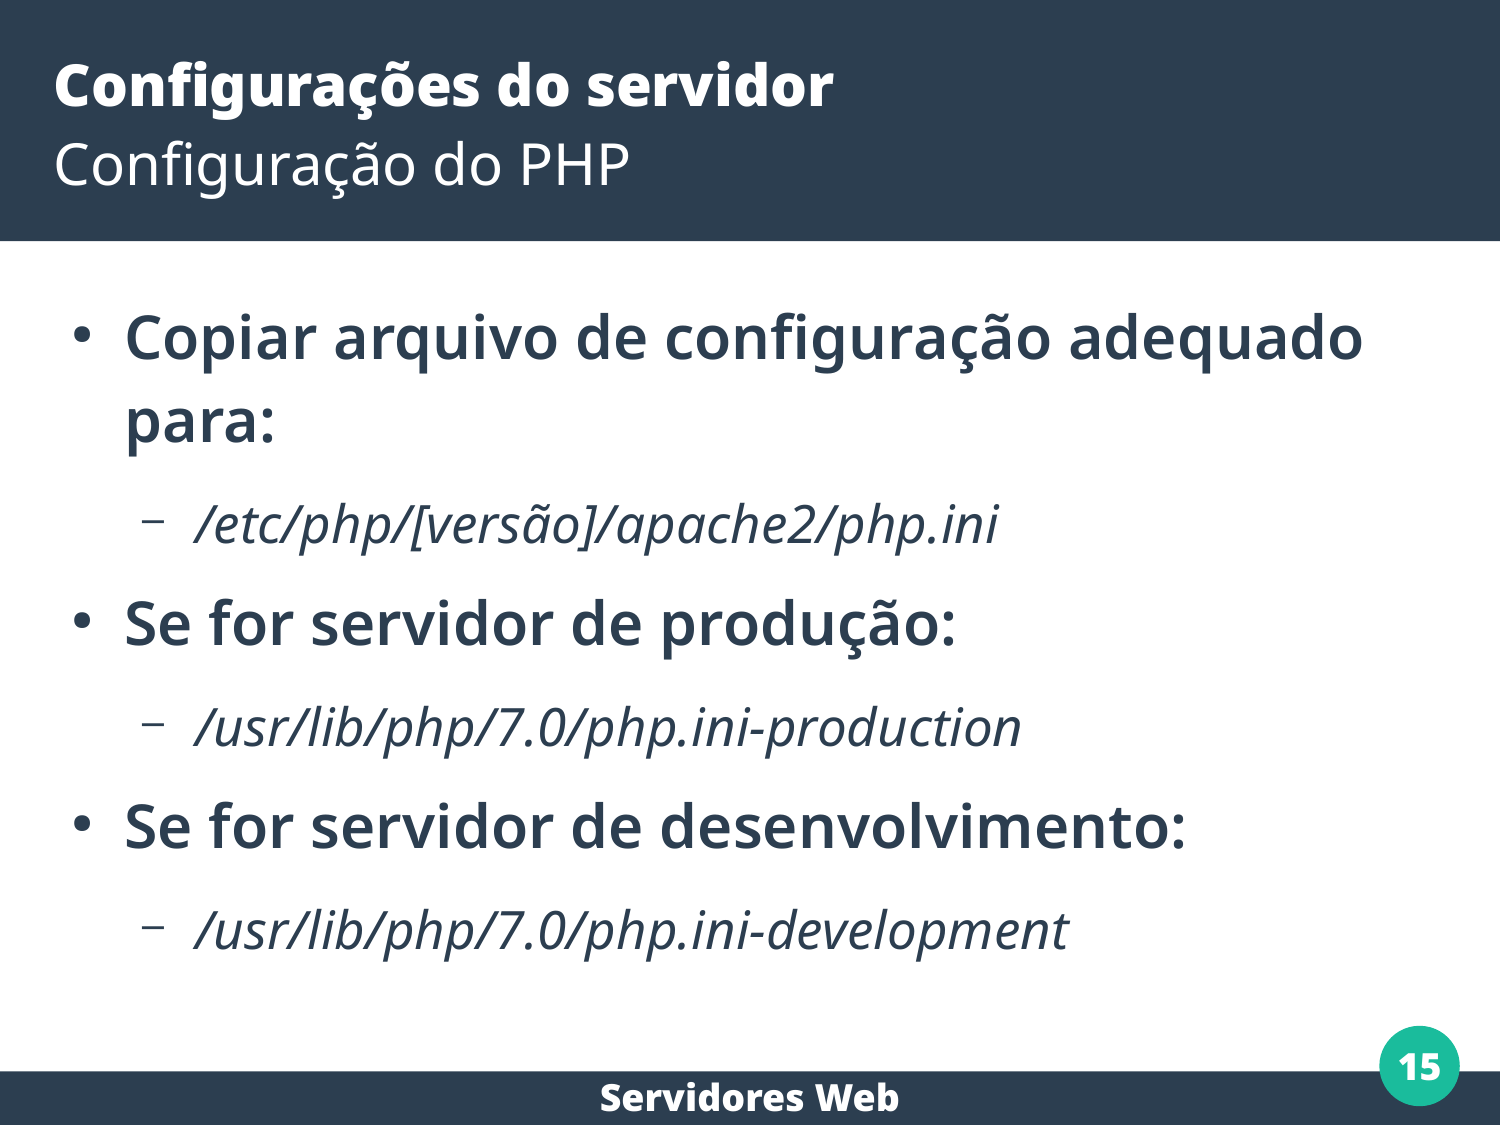

# Configurações do servidor Configuração do PHP
Copiar arquivo de configuração adequado para:
/etc/php/[versão]/apache2/php.ini
Se for servidor de produção:
/usr/lib/php/7.0/php.ini-production
Se for servidor de desenvolvimento:
/usr/lib/php/7.0/php.ini-development
15
Servidores Web